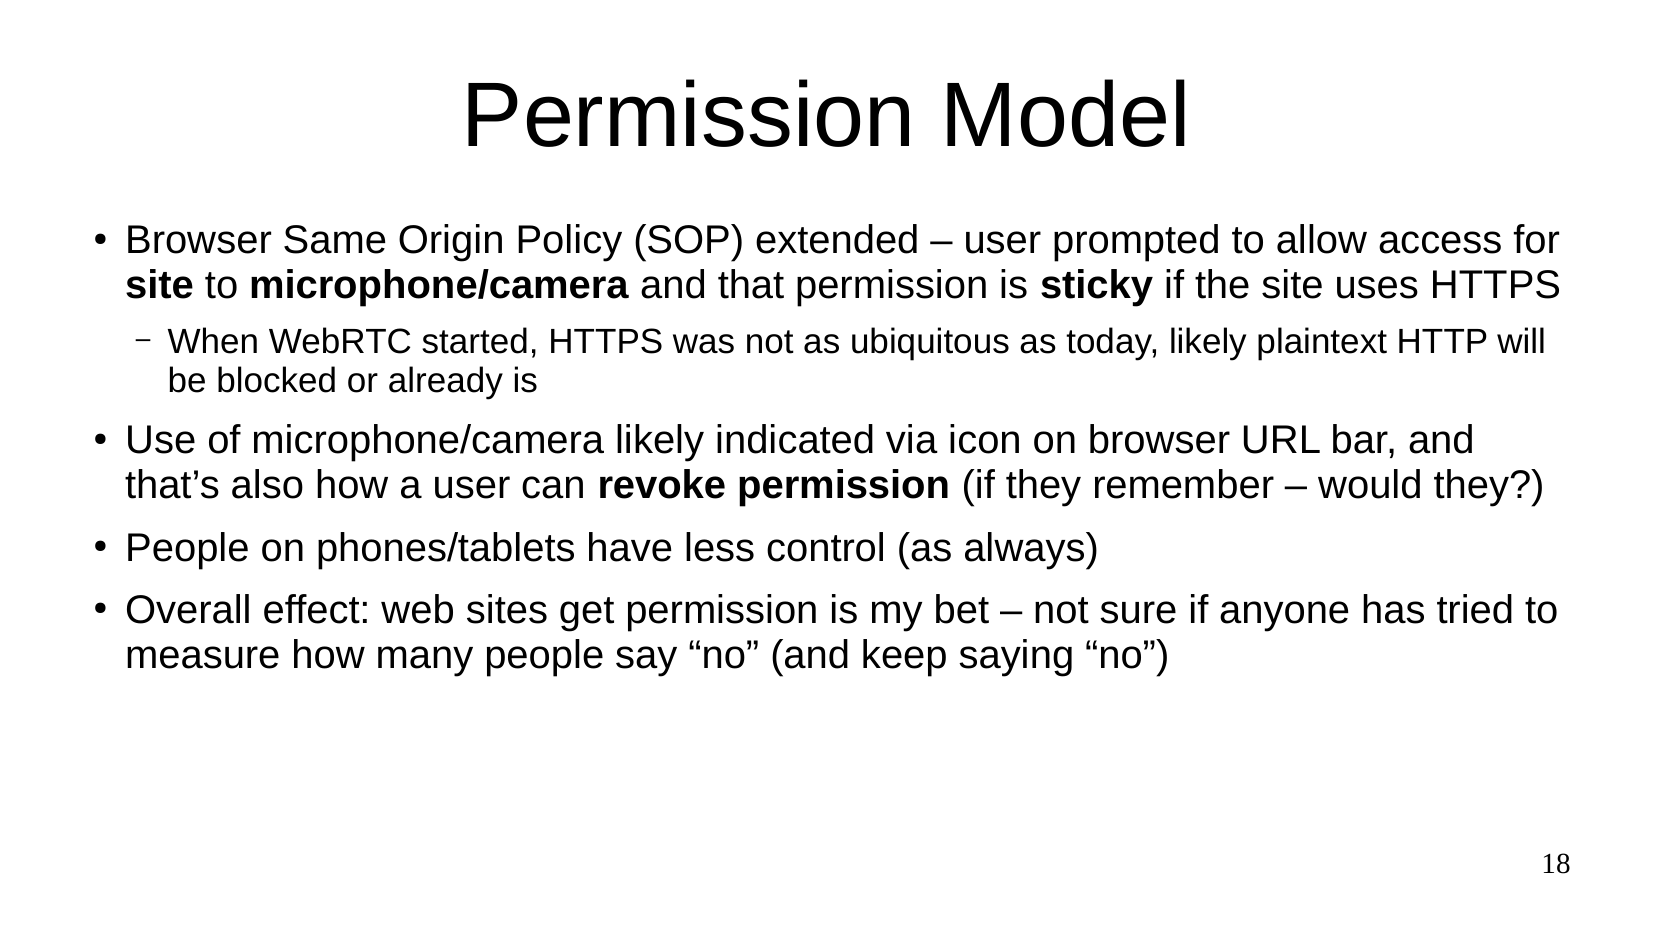

# Permission Model
Browser Same Origin Policy (SOP) extended – user prompted to allow access for site to microphone/camera and that permission is sticky if the site uses HTTPS
When WebRTC started, HTTPS was not as ubiquitous as today, likely plaintext HTTP will be blocked or already is
Use of microphone/camera likely indicated via icon on browser URL bar, and that’s also how a user can revoke permission (if they remember – would they?)
People on phones/tablets have less control (as always)
Overall effect: web sites get permission is my bet – not sure if anyone has tried to measure how many people say “no” (and keep saying “no”)
18